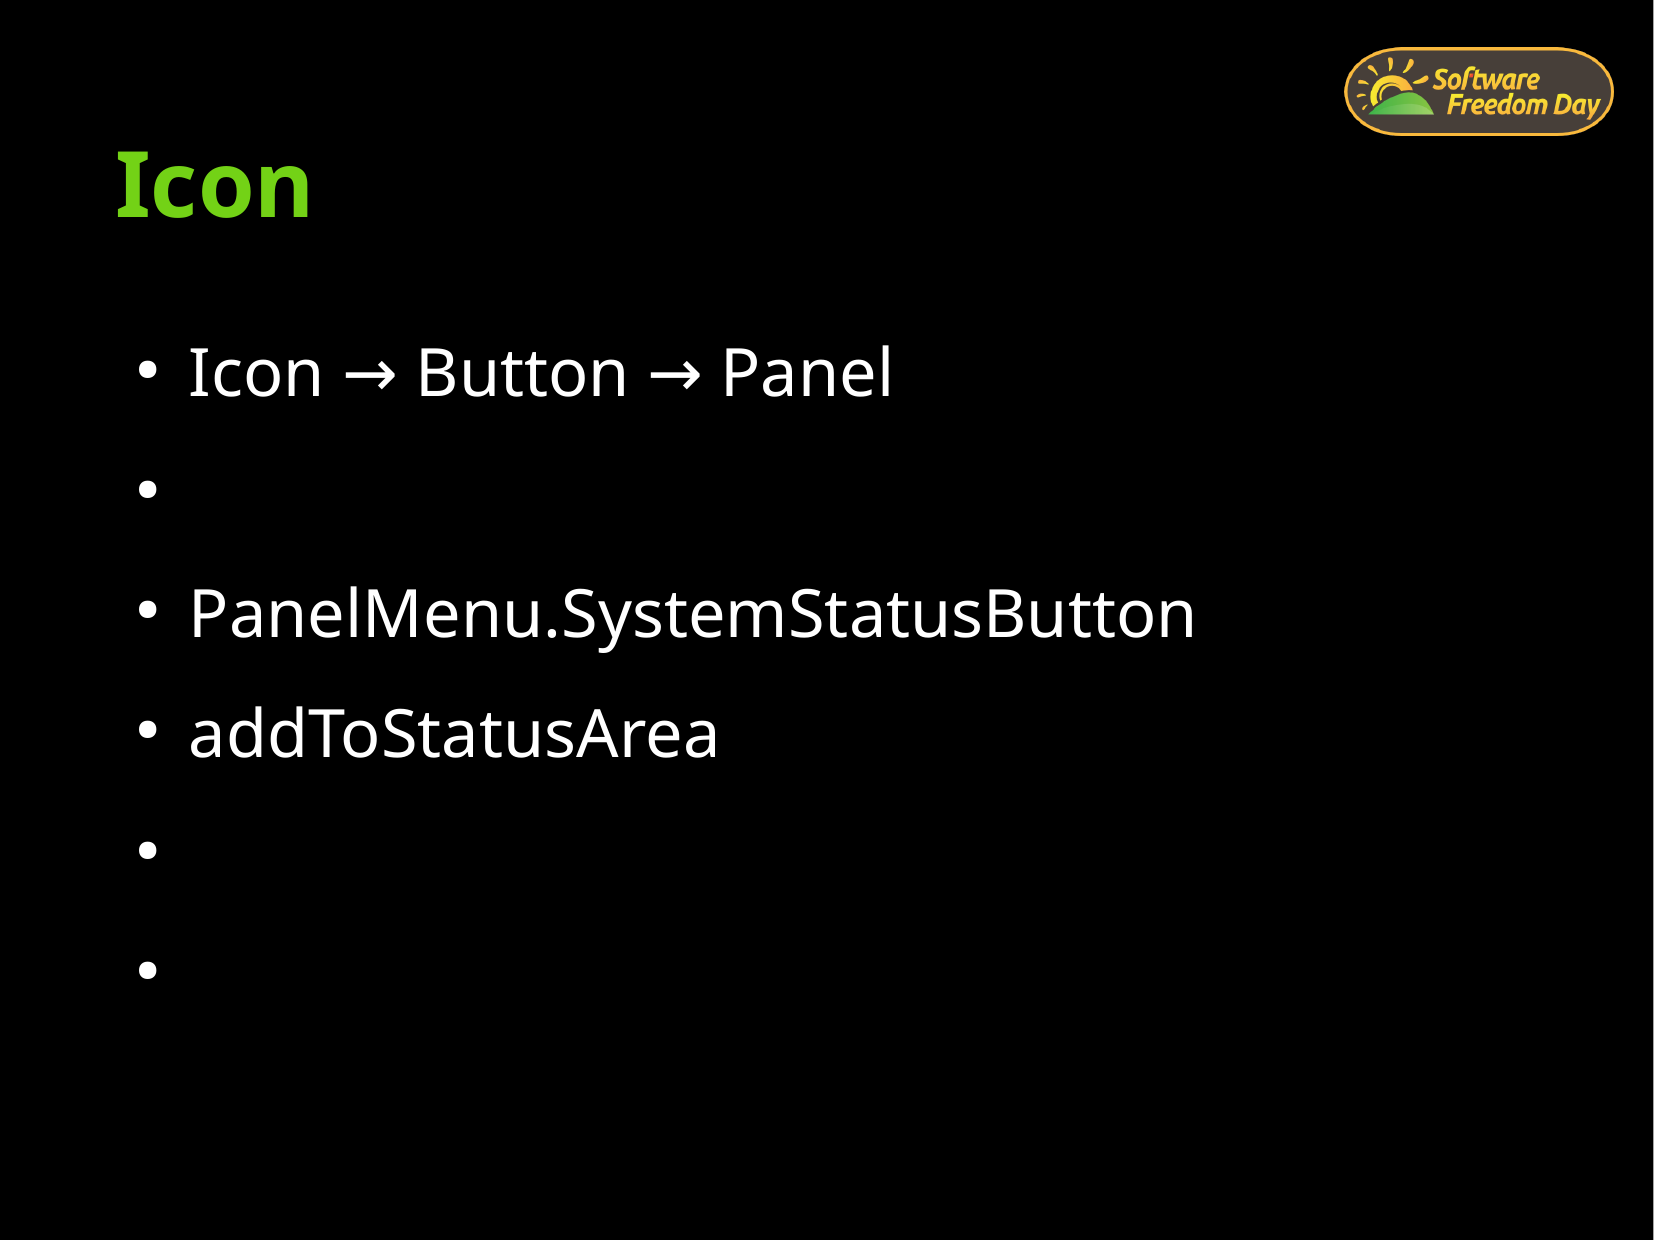

# Icon
Icon → Button → Panel
PanelMenu.SystemStatusButton
addToStatusArea